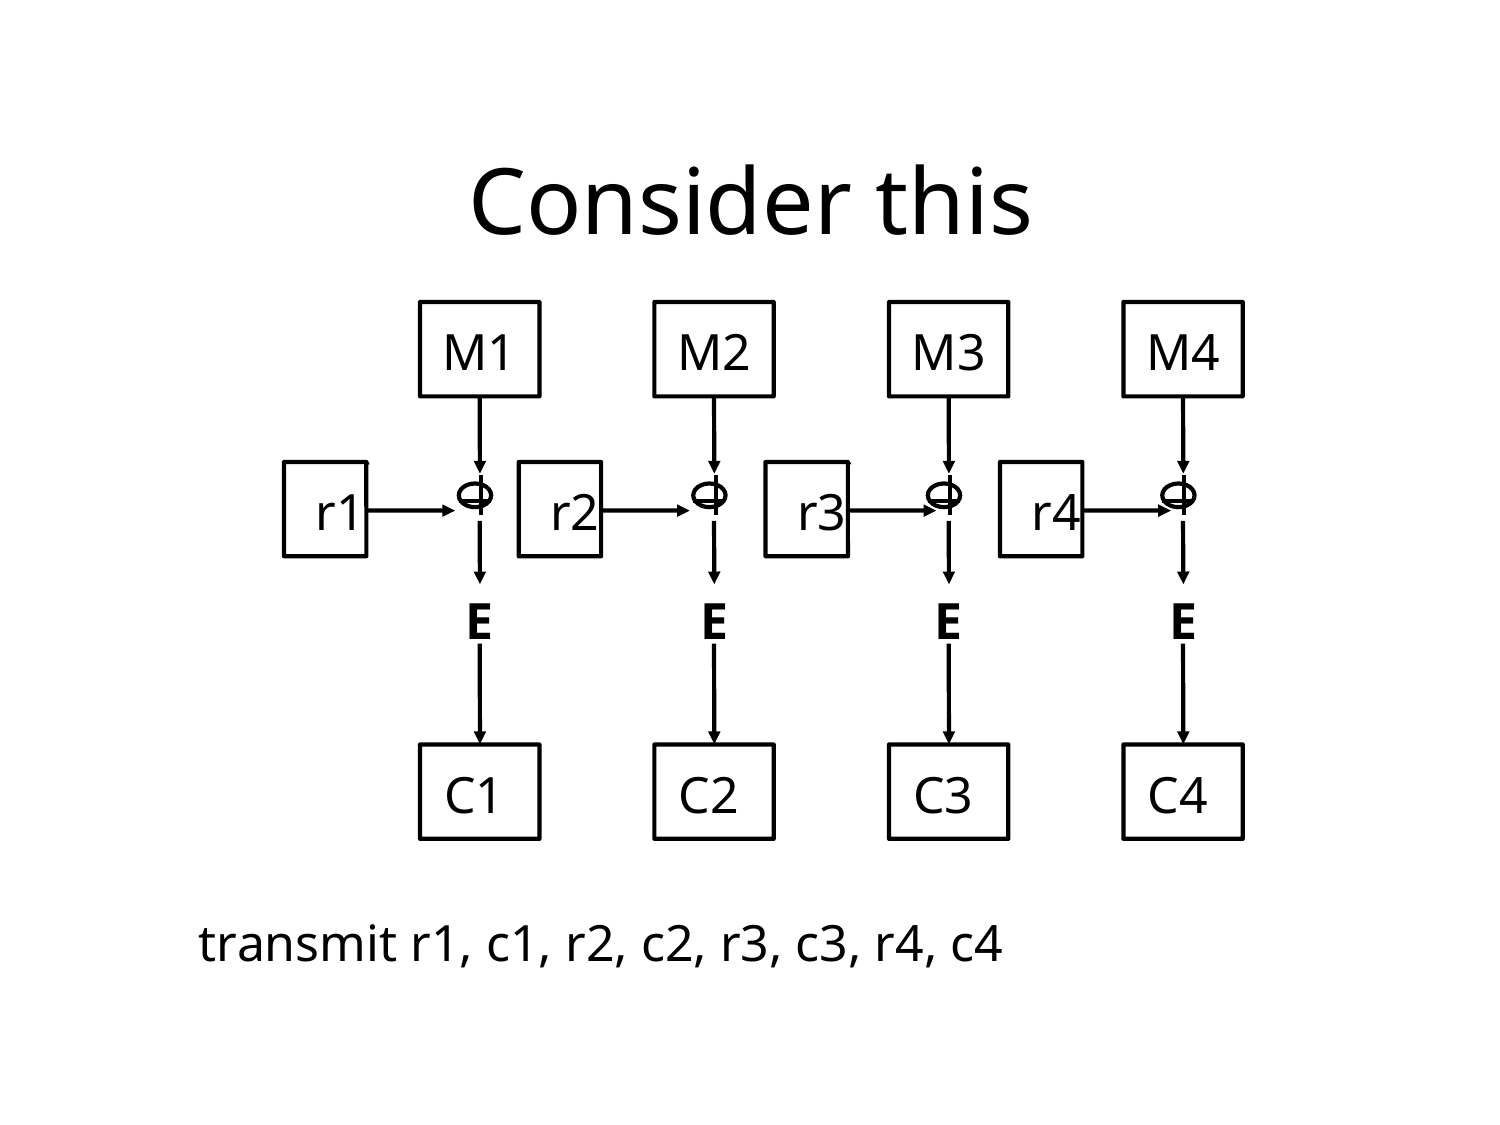

# Consider this
M1
M2
M3
M4
r1
r2
r3
r4
E
E
E
E
C1
C2
C3
C4
transmit r1, c1, r2, c2, r3, c3, r4, c4